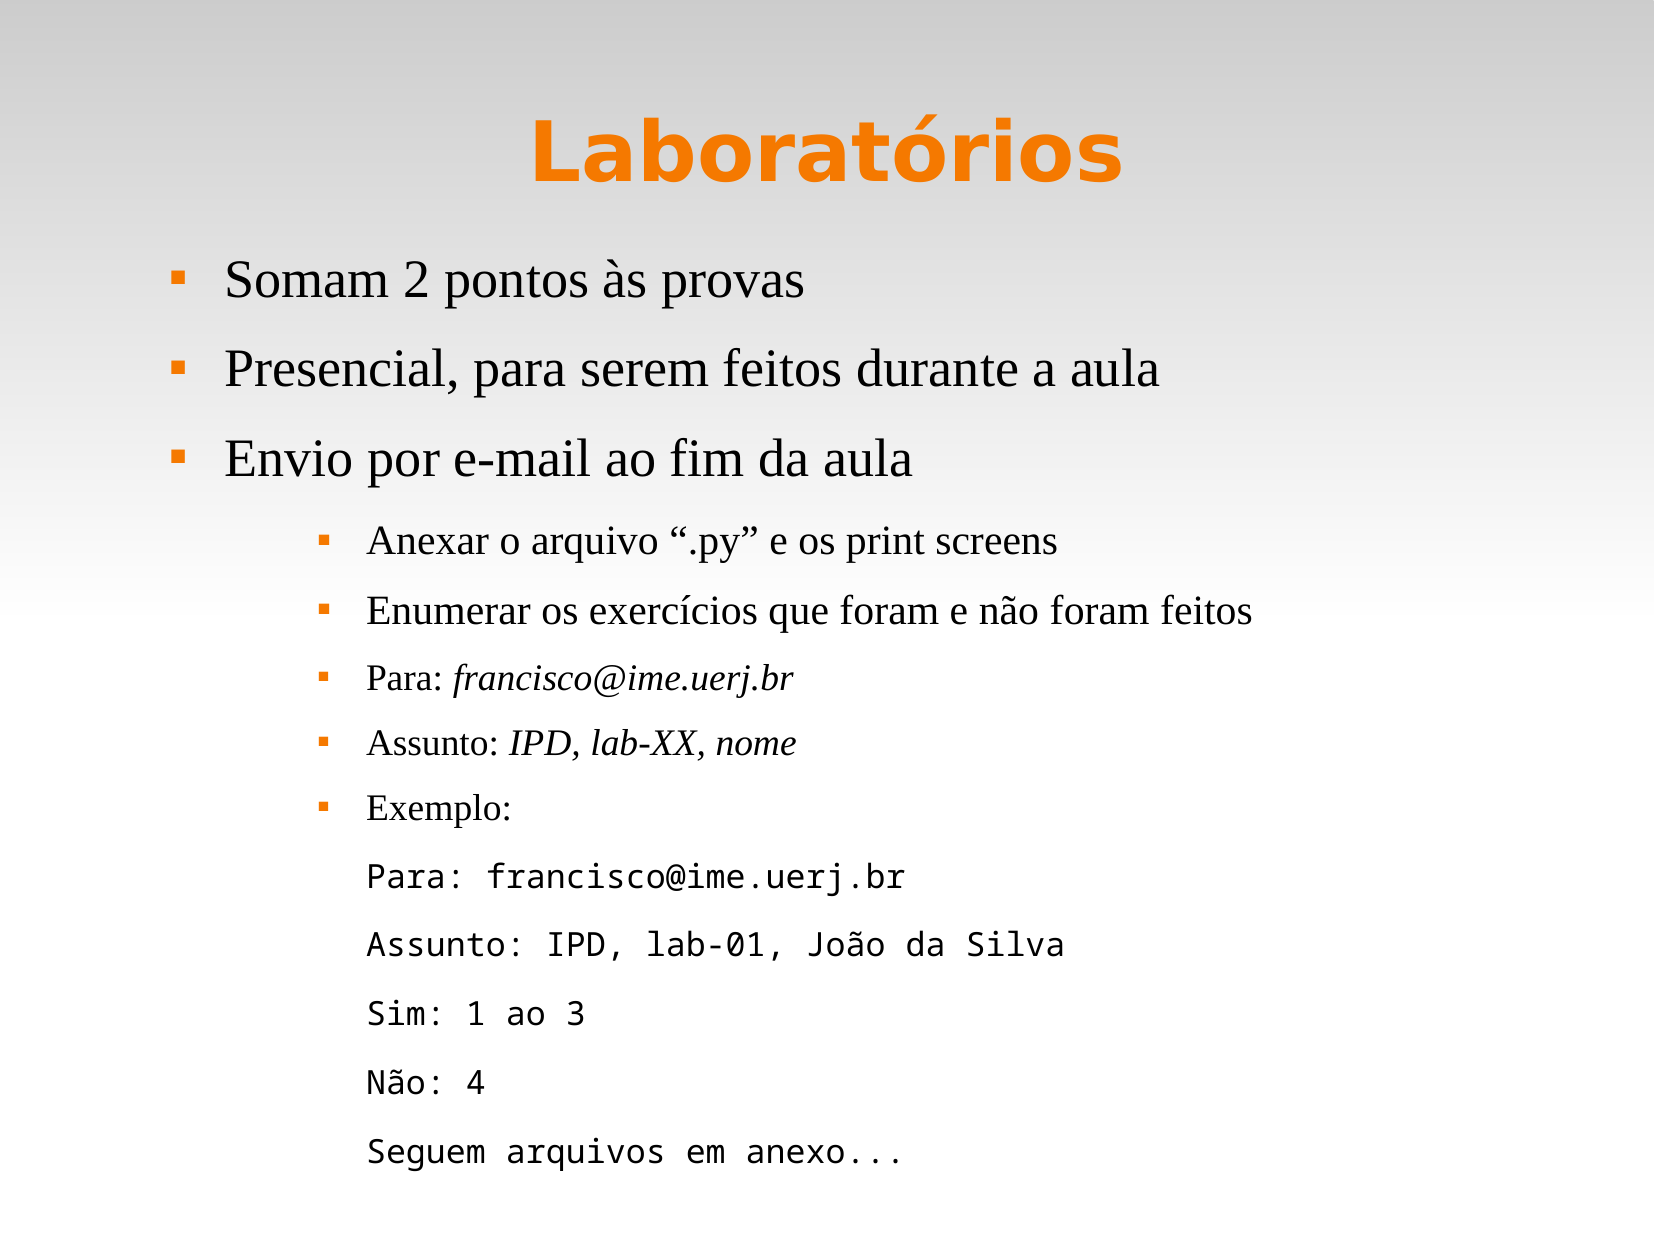

# Laboratórios
Somam 2 pontos às provas
Presencial, para serem feitos durante a aula
Envio por e-mail ao fim da aula
Anexar o arquivo “.py” e os print screens
Enumerar os exercícios que foram e não foram feitos
Para: francisco@ime.uerj.br
Assunto: IPD, lab-XX, nome
Exemplo:
Para: francisco@ime.uerj.br
Assunto: IPD, lab-01, João da Silva
Sim: 1 ao 3
Não: 4
Seguem arquivos em anexo...